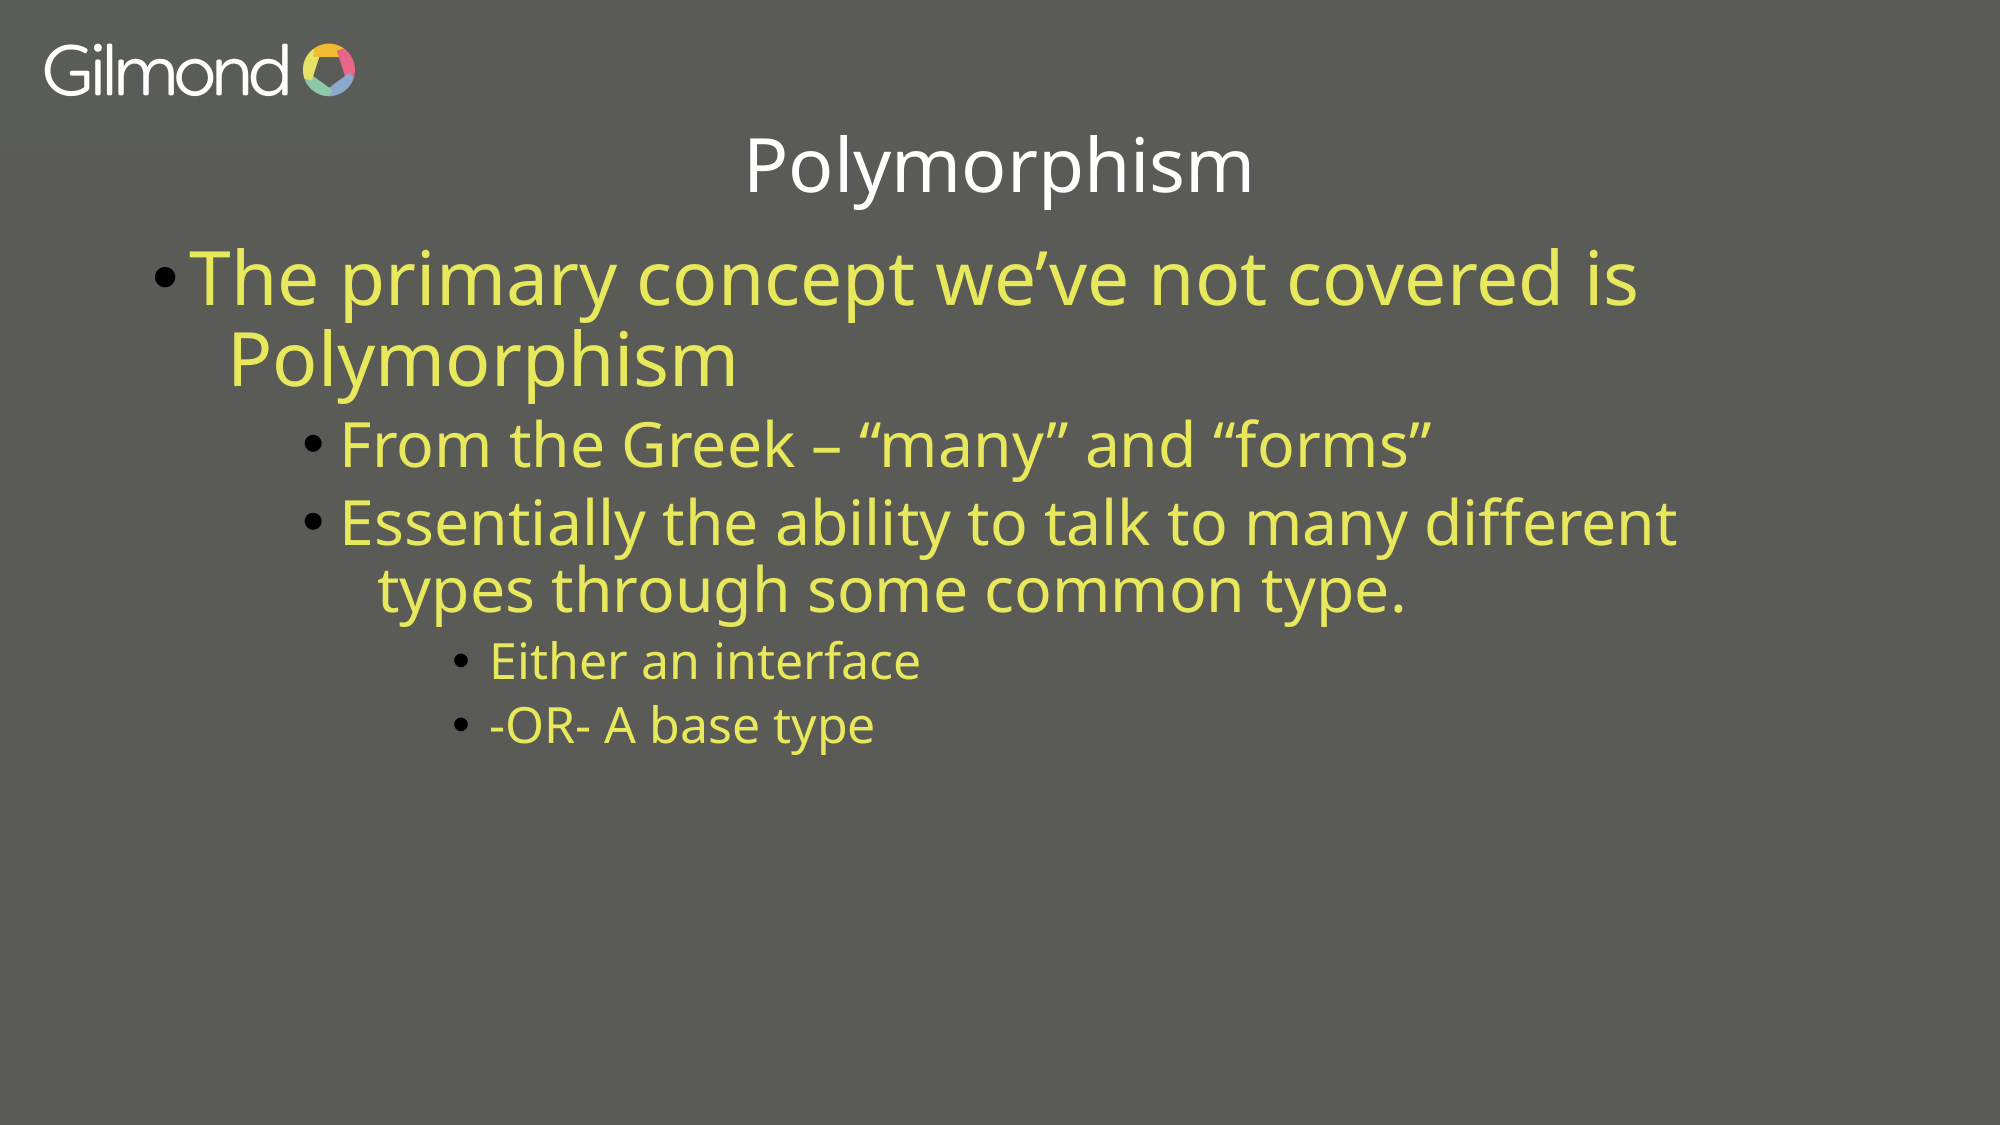

# Polymorphism
The primary concept we’ve not covered is Polymorphism
From the Greek – “many” and “forms”
Essentially the ability to talk to many different types through some common type.
Either an interface
-OR- A base type